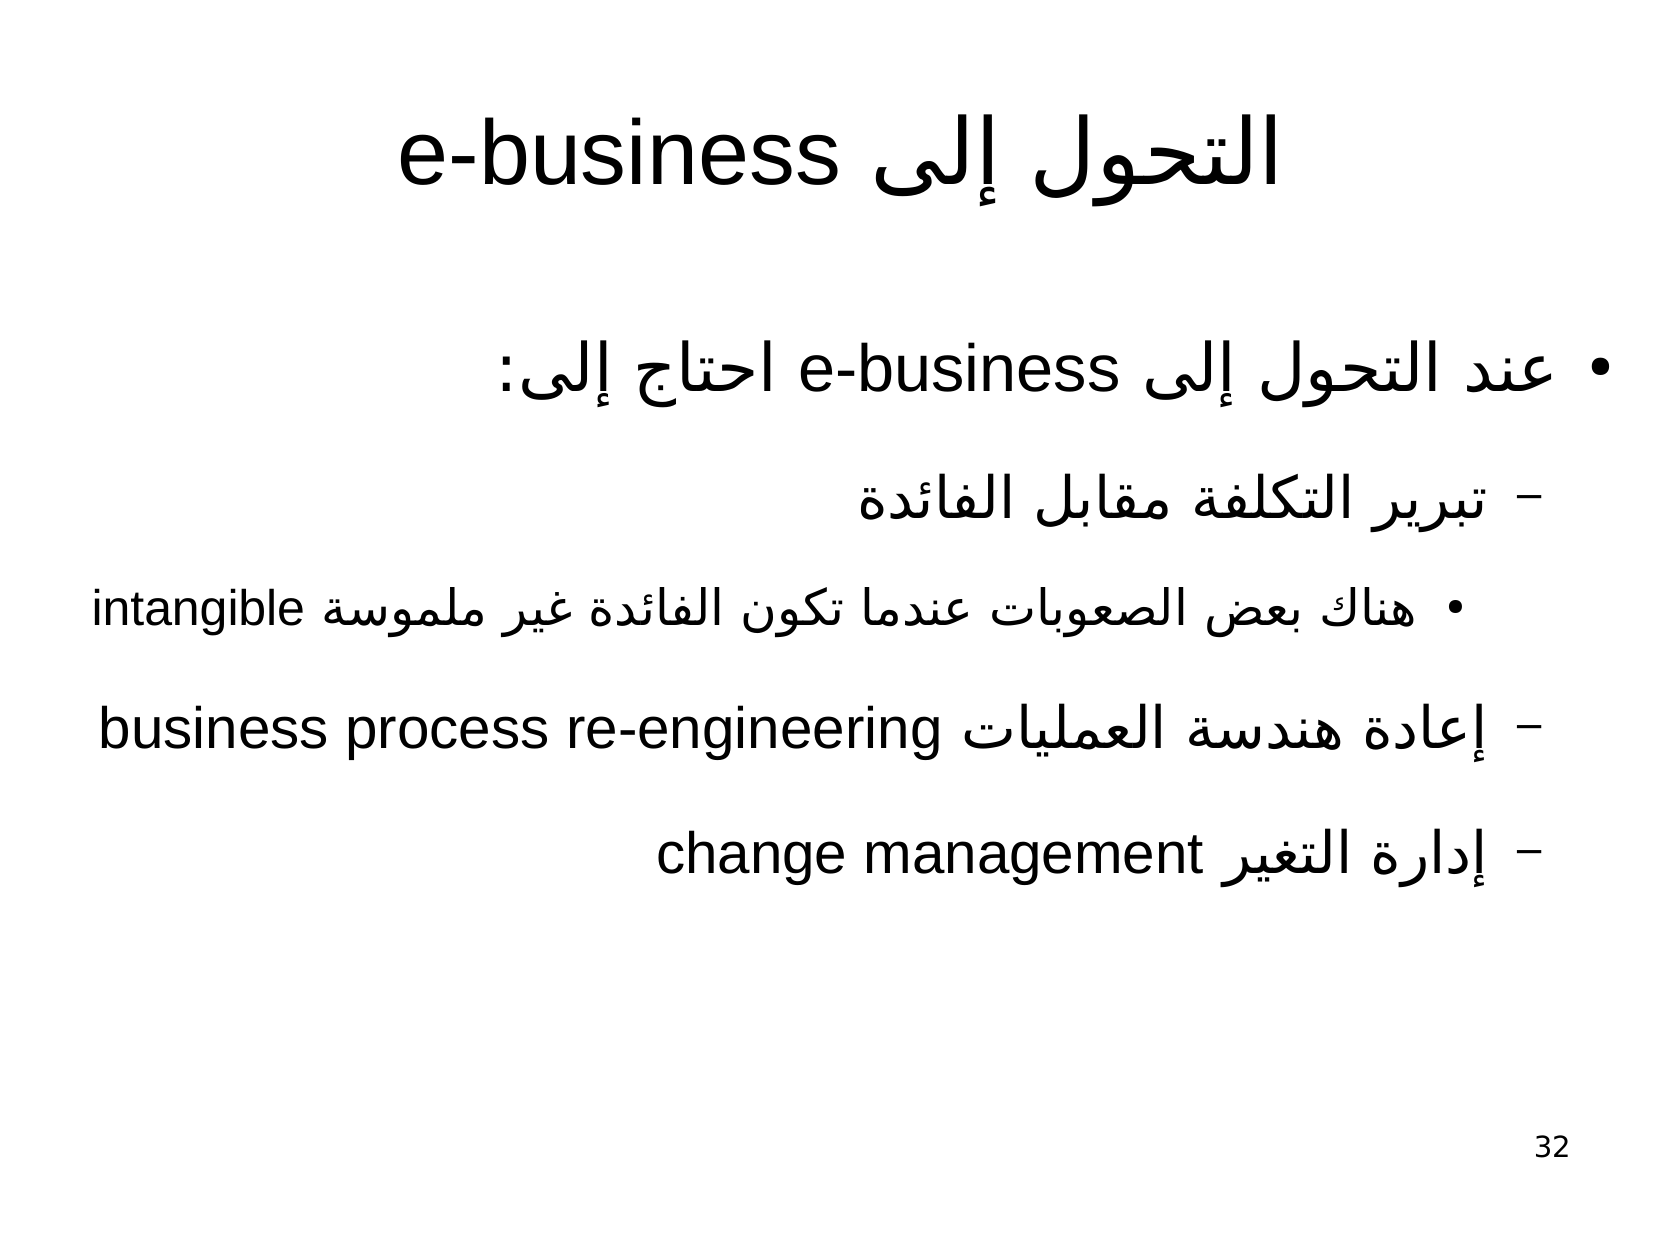

# التحول إلى e-business
عند التحول إلى e-business احتاج إلى:
تبرير التكلفة مقابل الفائدة
هناك بعض الصعوبات عندما تكون الفائدة غير ملموسة intangible
إعادة هندسة العمليات business process re-engineering
إدارة التغير change management
32